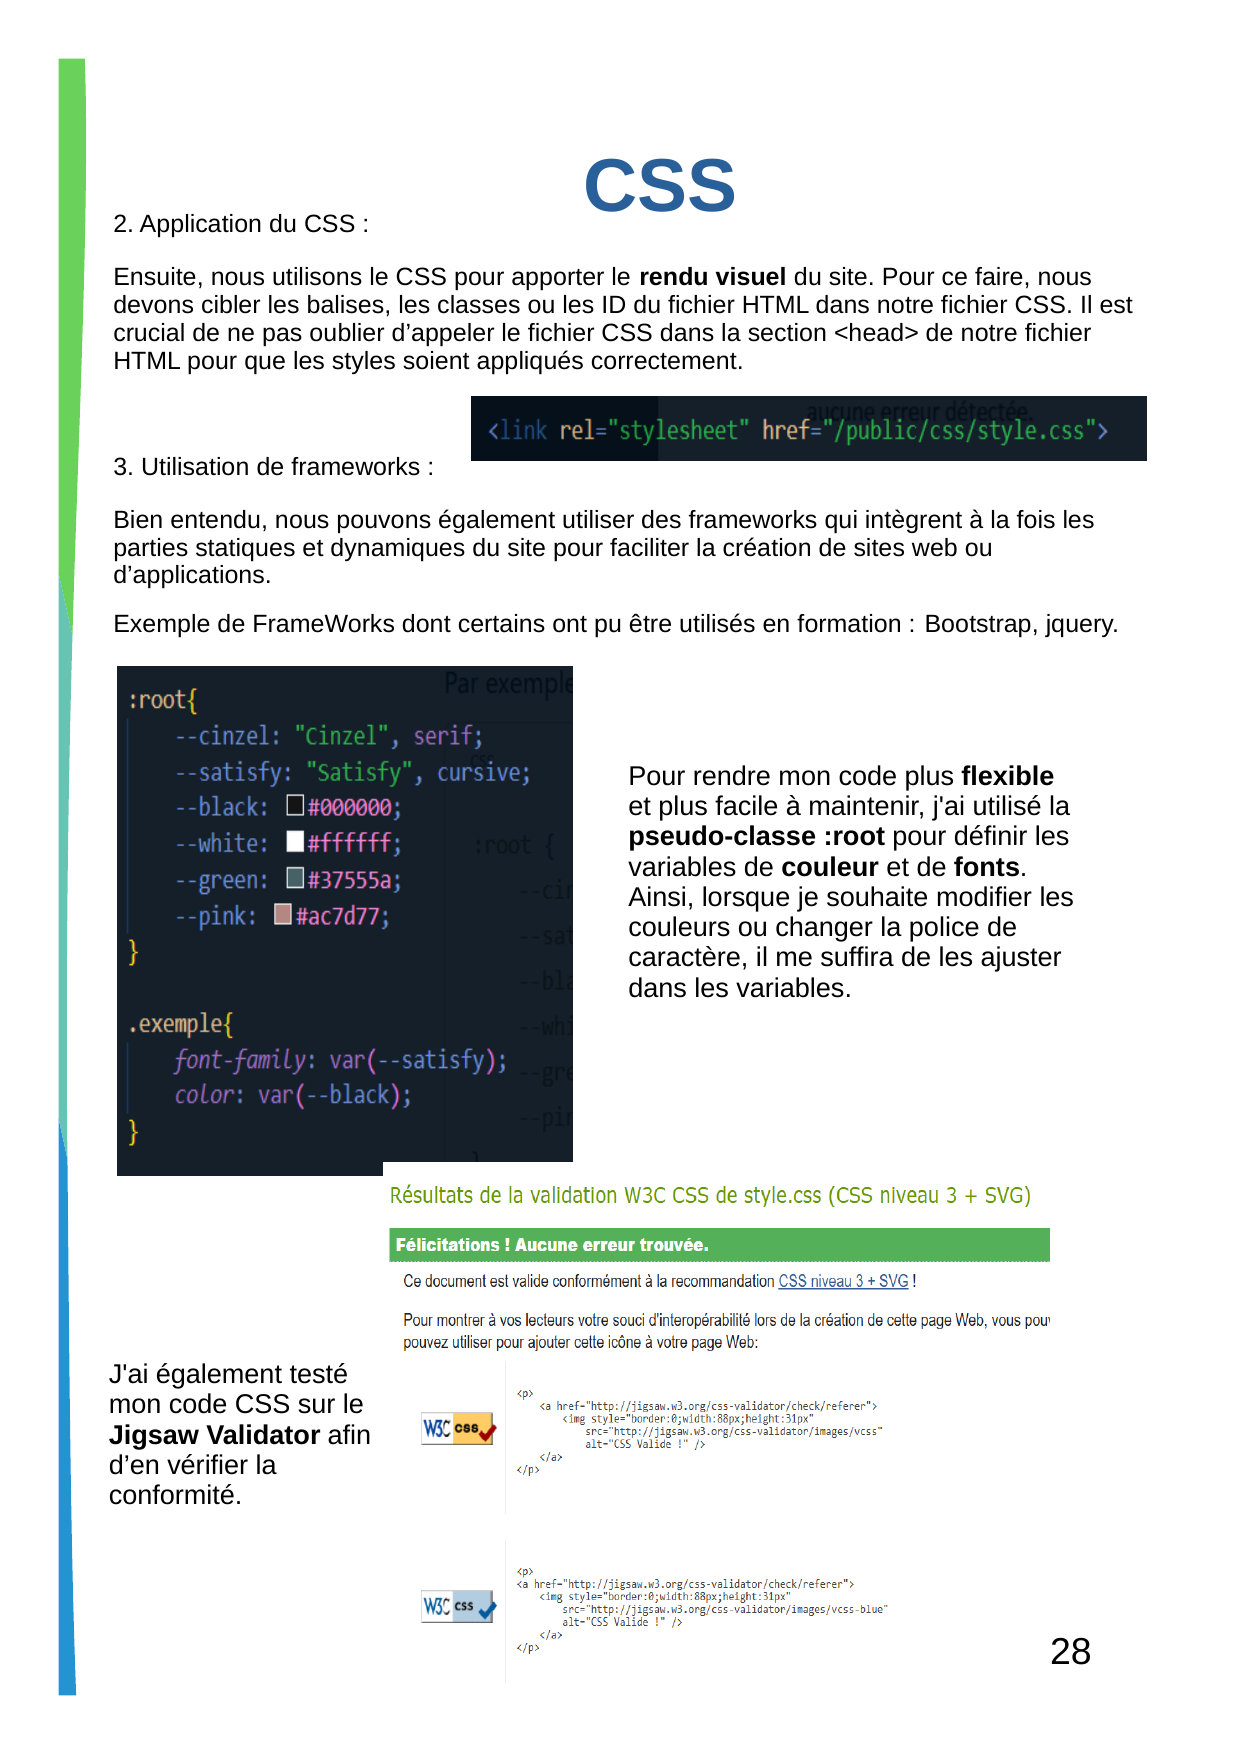

CSS
2. Application du CSS :
Ensuite, nous utilisons le CSS pour apporter le rendu visuel du site. Pour ce faire, nous devons cibler les balises, les classes ou les ID du fichier HTML dans notre fichier CSS. Il est crucial de ne pas oublier d’appeler le fichier CSS dans la section <head> de notre fichier HTML pour que les styles soient appliqués correctement.
3. Utilisation de frameworks :
Bien entendu, nous pouvons également utiliser des frameworks qui intègrent à la fois les parties statiques et dynamiques du site pour faciliter la création de sites web ou d’applications.
Exemple de FrameWorks dont certains ont pu être utilisés en formation : Bootstrap, jquery.
Pour rendre mon code plus flexible et plus facile à maintenir, j'ai utilisé la pseudo-classe :root pour définir les variables de couleur et de fonts. Ainsi, lorsque je souhaite modifier les couleurs ou changer la police de	caractère, il me suffira de les ajuster dans les variables.
J'ai également testé mon code CSS sur le Jigsaw Validator afin d’en vérifier la conformité.